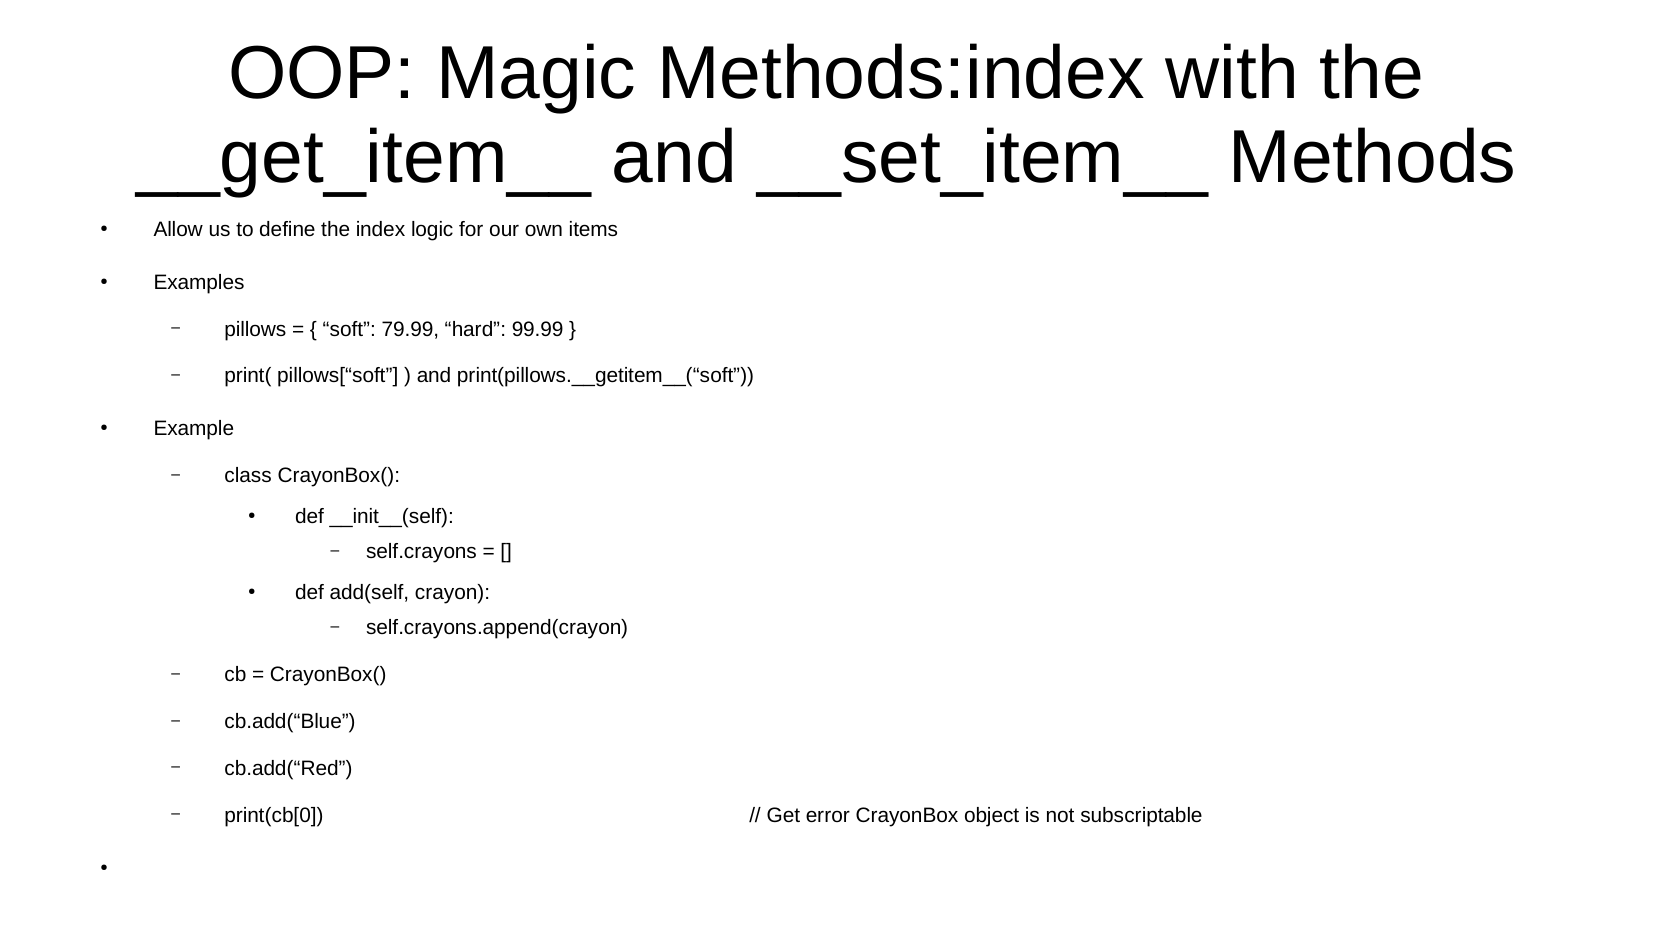

# OOP: Magic Methods:index with the __get_item__ and __set_item__ Methods
Allow us to define the index logic for our own items
Examples
pillows = { “soft”: 79.99, “hard”: 99.99 }
print( pillows[“soft”] ) and print(pillows.__getitem__(“soft”))
Example
class CrayonBox():
def __init__(self):
self.crayons = []
def add(self, crayon):
self.crayons.append(crayon)
cb = CrayonBox()
cb.add(“Blue”)
cb.add(“Red”)
print(cb[0])						// Get error CrayonBox object is not subscriptable